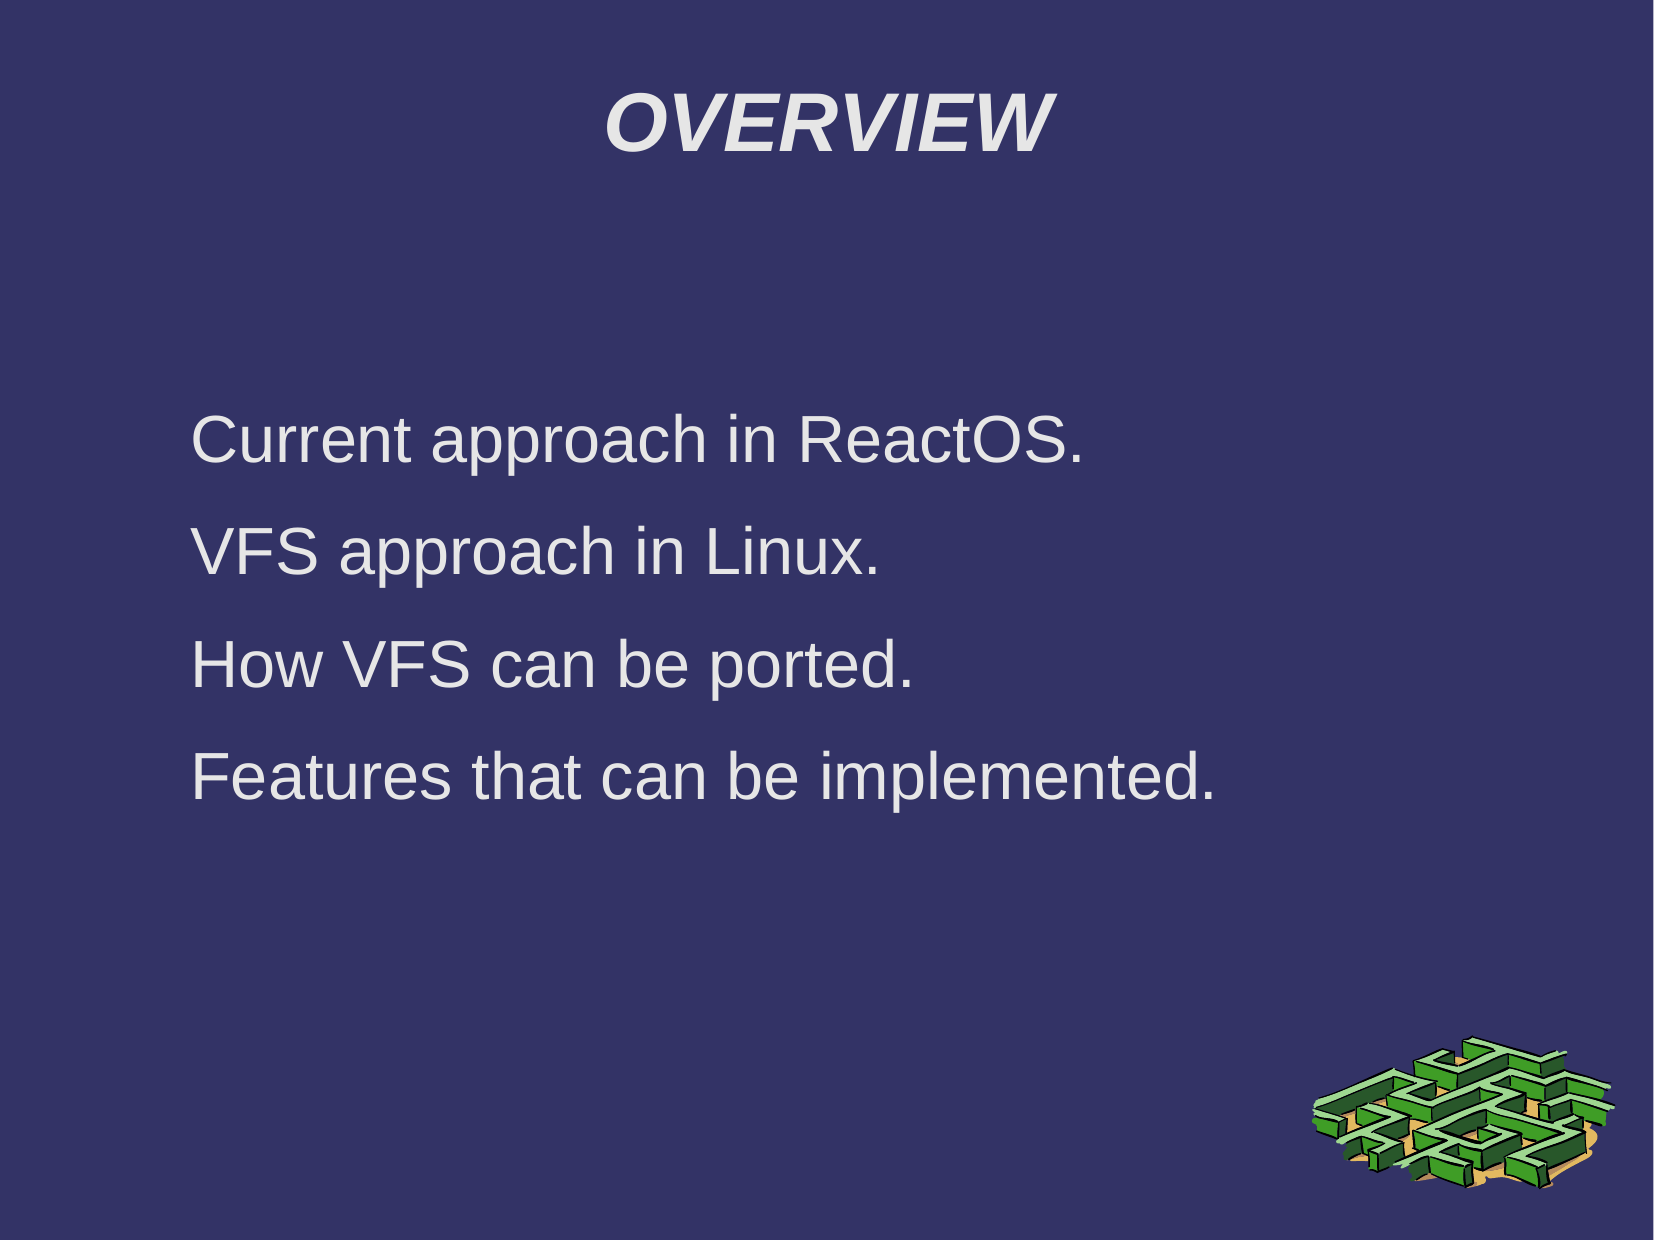

# OVERVIEW
Current approach in ReactOS.
VFS approach in Linux.
How VFS can be ported.
Features that can be implemented.